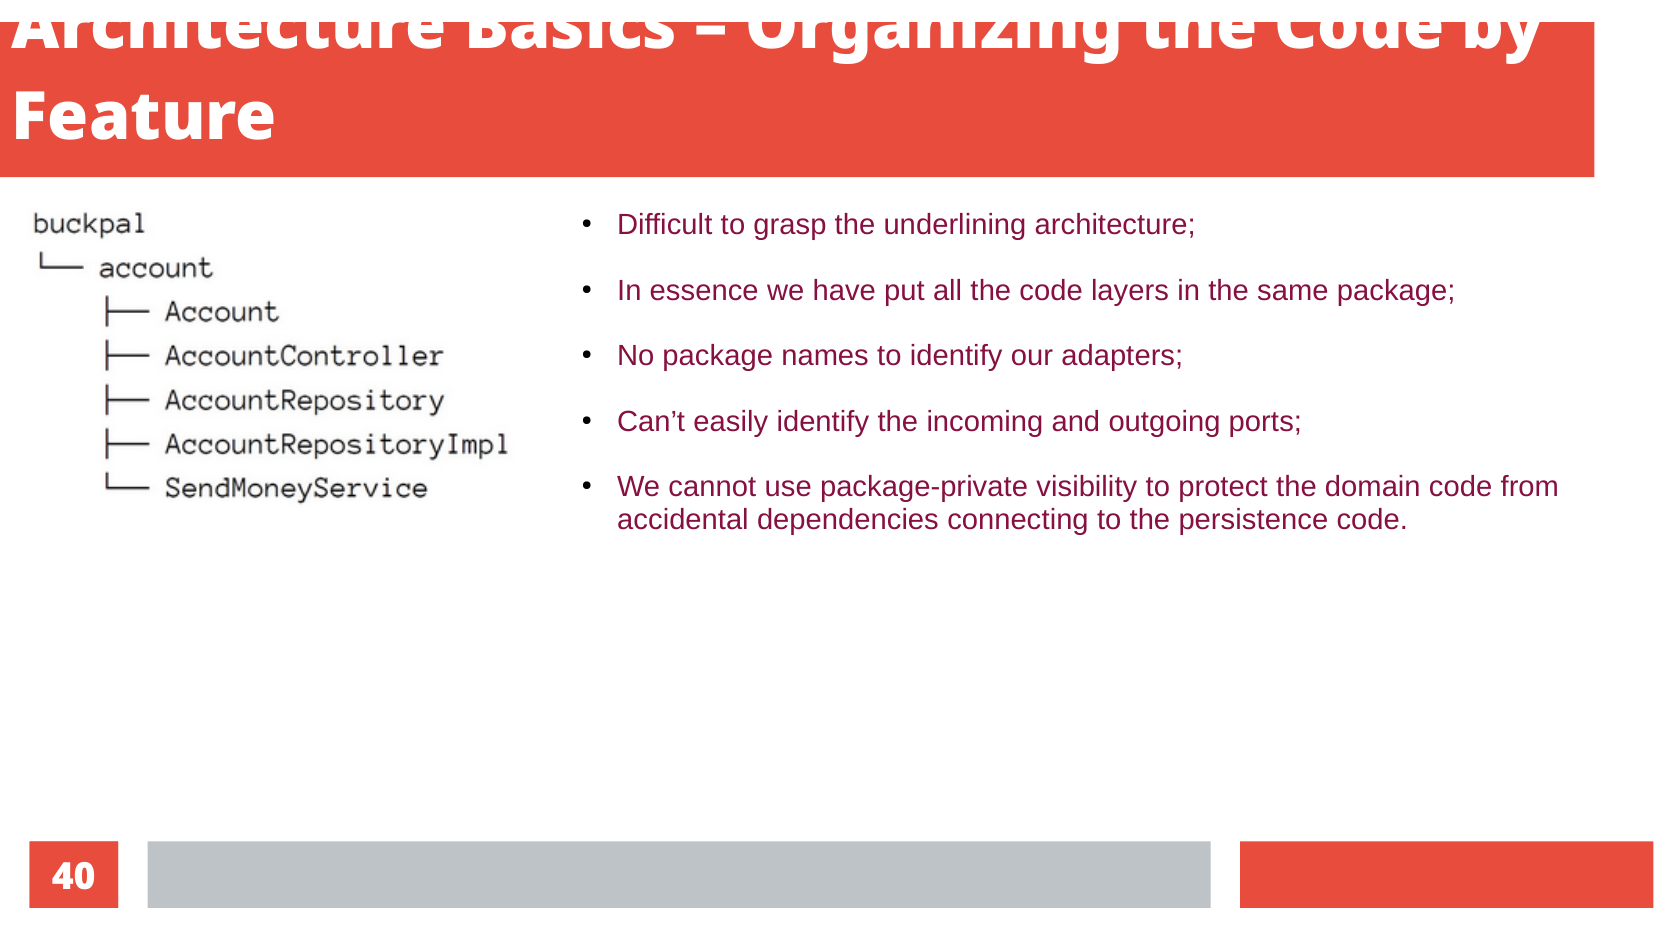

# Architecture Basics – Organizing the Code by Feature
Difficult to grasp the underlining architecture;
In essence we have put all the code layers in the same package;
No package names to identify our adapters;
Can’t easily identify the incoming and outgoing ports;
We cannot use package-private visibility to protect the domain code from accidental dependencies connecting to the persistence code.
40